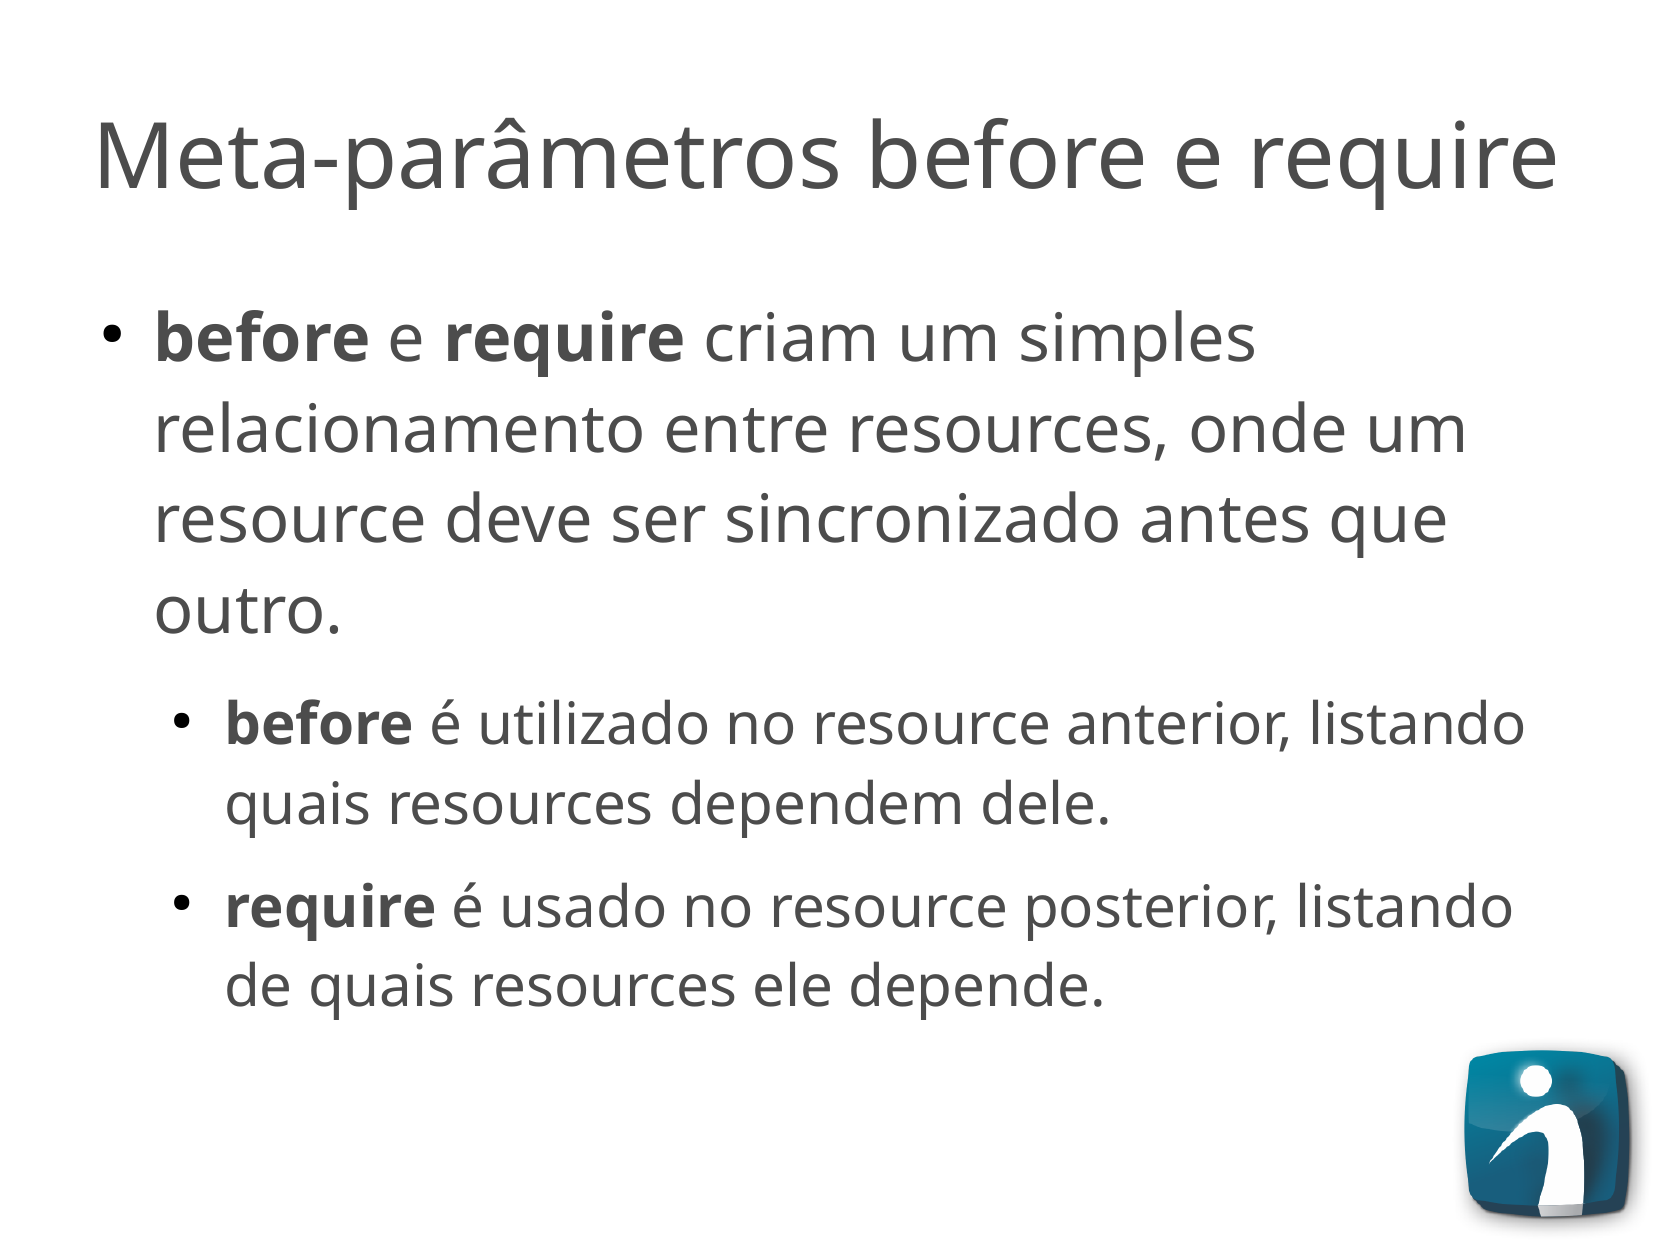

# Meta-parâmetros before e require
before e require criam um simples relacionamento entre resources, onde um resource deve ser sincronizado antes que outro.
before é utilizado no resource anterior, listando quais resources dependem dele.
require é usado no resource posterior, listando de quais resources ele depende.